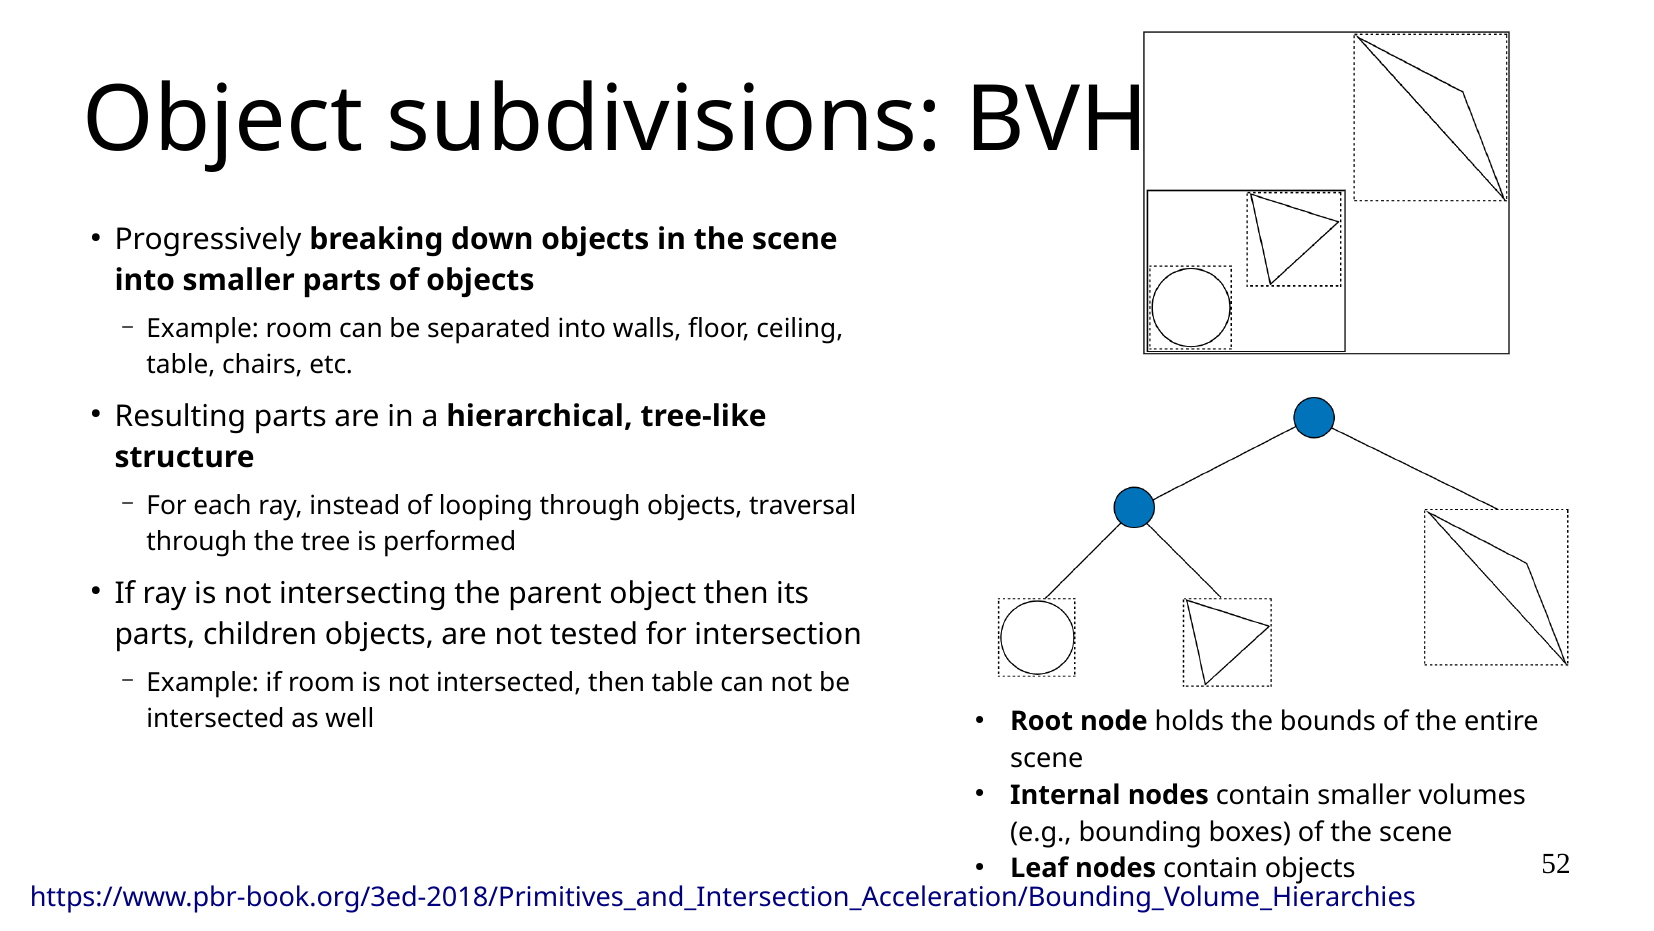

# Object subdivisions: BVH
Progressively breaking down objects in the scene into smaller parts of objects
Example: room can be separated into walls, floor, ceiling, table, chairs, etc.
Resulting parts are in a hierarchical, tree-like structure
For each ray, instead of looping through objects, traversal through the tree is performed
If ray is not intersecting the parent object then its parts, children objects, are not tested for intersection
Example: if room is not intersected, then table can not be intersected as well
Root node holds the bounds of the entire scene
Internal nodes contain smaller volumes (e.g., bounding boxes) of the scene
Leaf nodes contain objects
52
https://www.pbr-book.org/3ed-2018/Primitives_and_Intersection_Acceleration/Bounding_Volume_Hierarchies